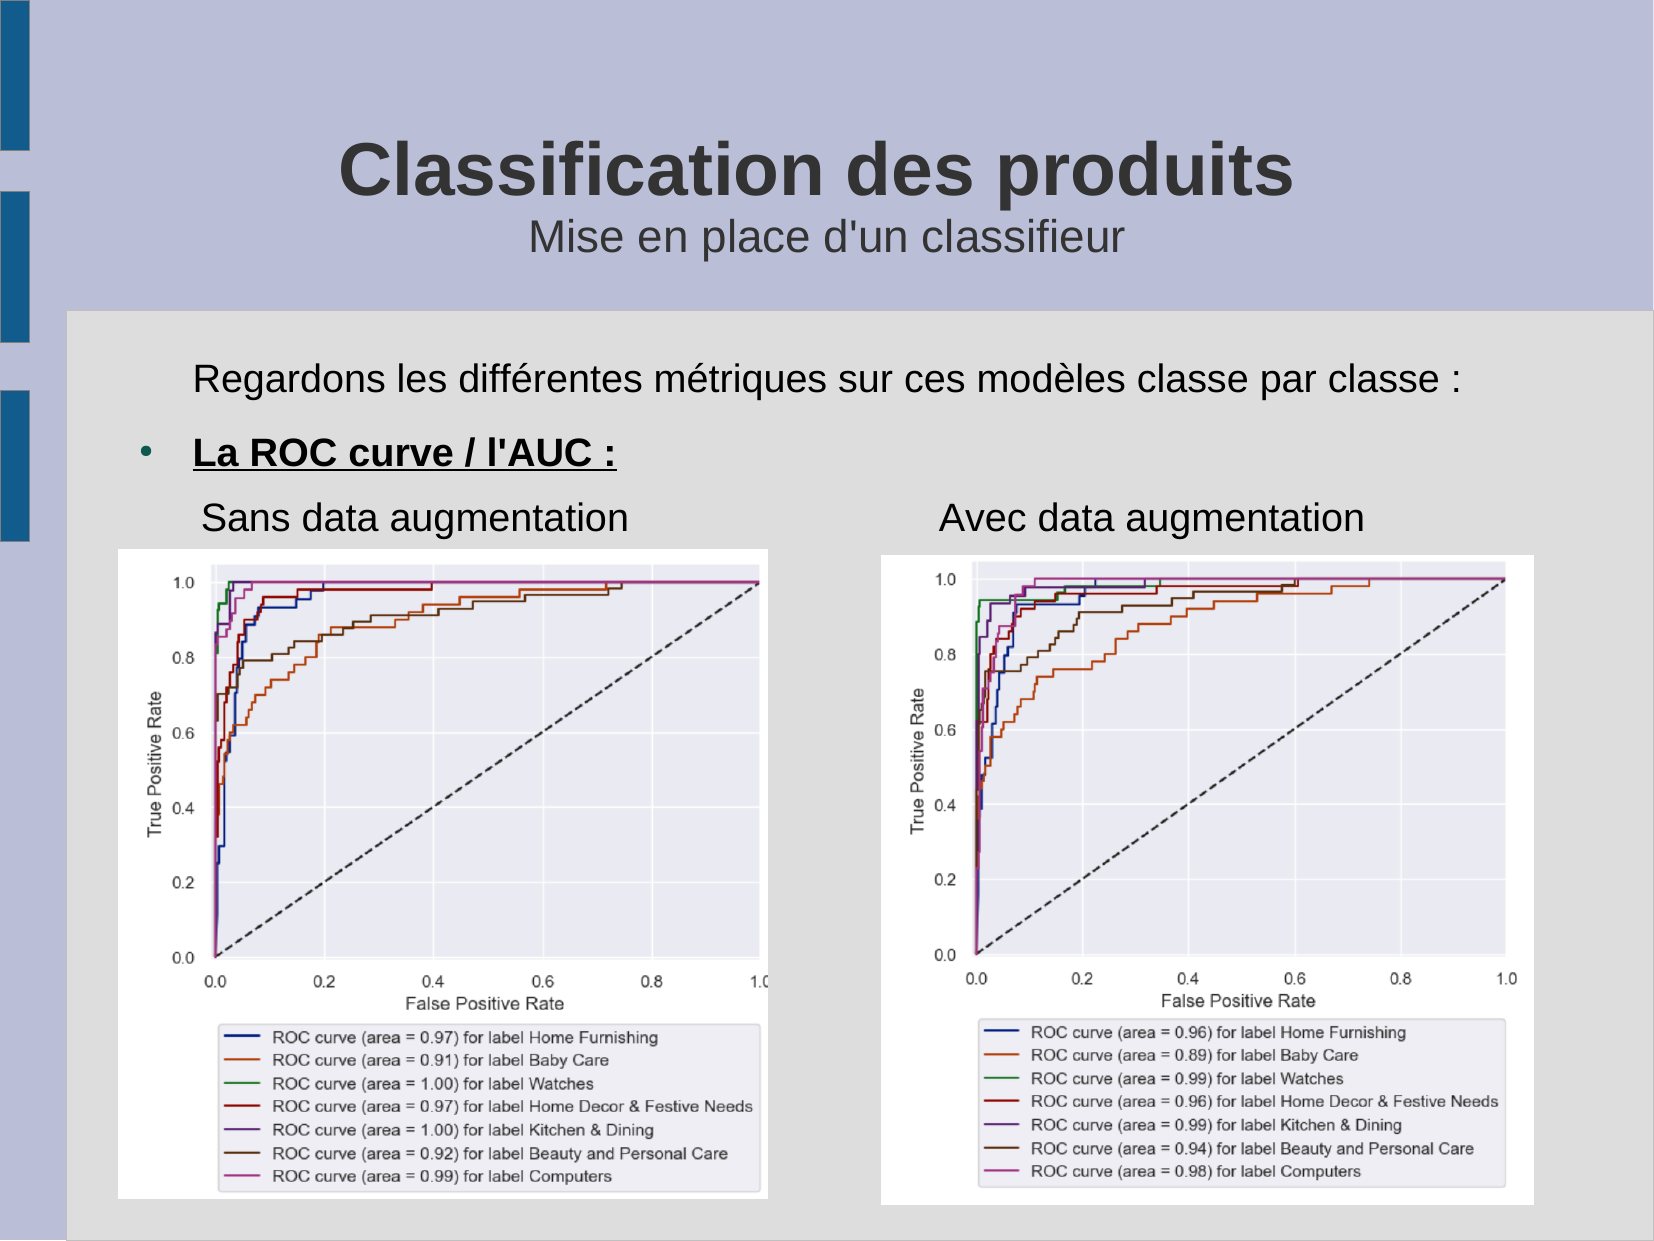

# Classification des produits Mise en place d'un classifieur
Regardons les différentes métriques sur ces modèles classe par classe :
La ROC curve / l'AUC :
Sans data augmentation					Avec data augmentation